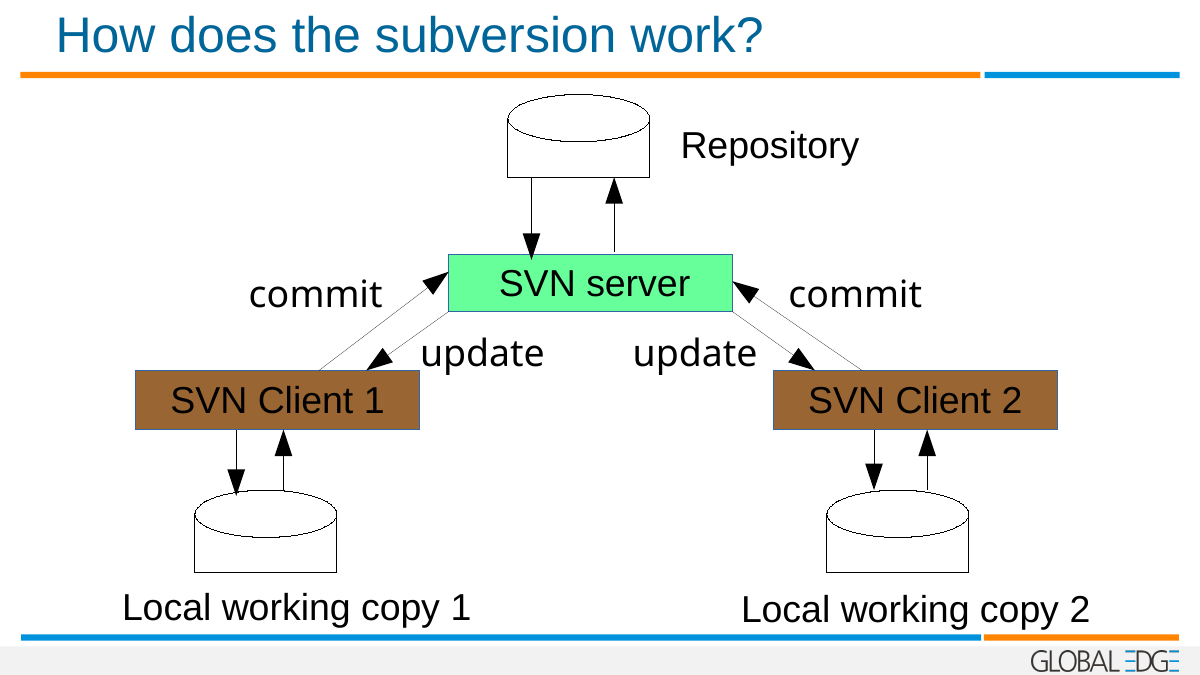

How does the subversion work?
Repository
SVN server
commit
commit
update
update
SVN Client 1
SVN Client 2
Local working copy 1
Local working copy 2